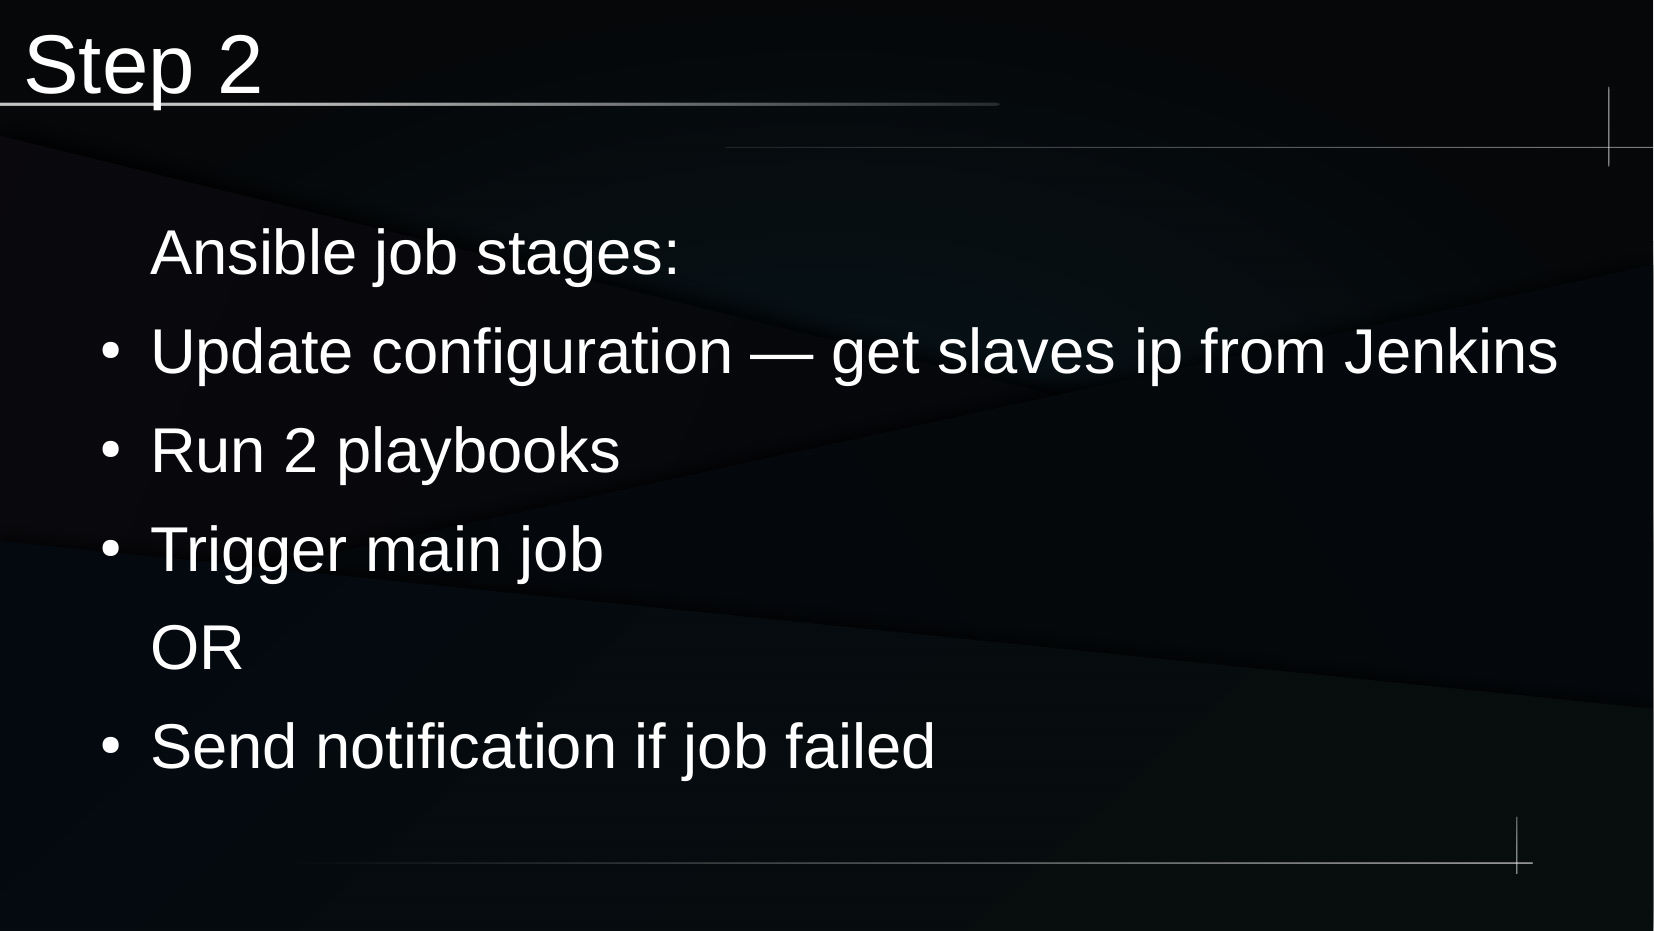

# Step 2
Ansible job stages:
Update configuration — get slaves ip from Jenkins
Run 2 playbooks
Trigger main job
OR
Send notification if job failed